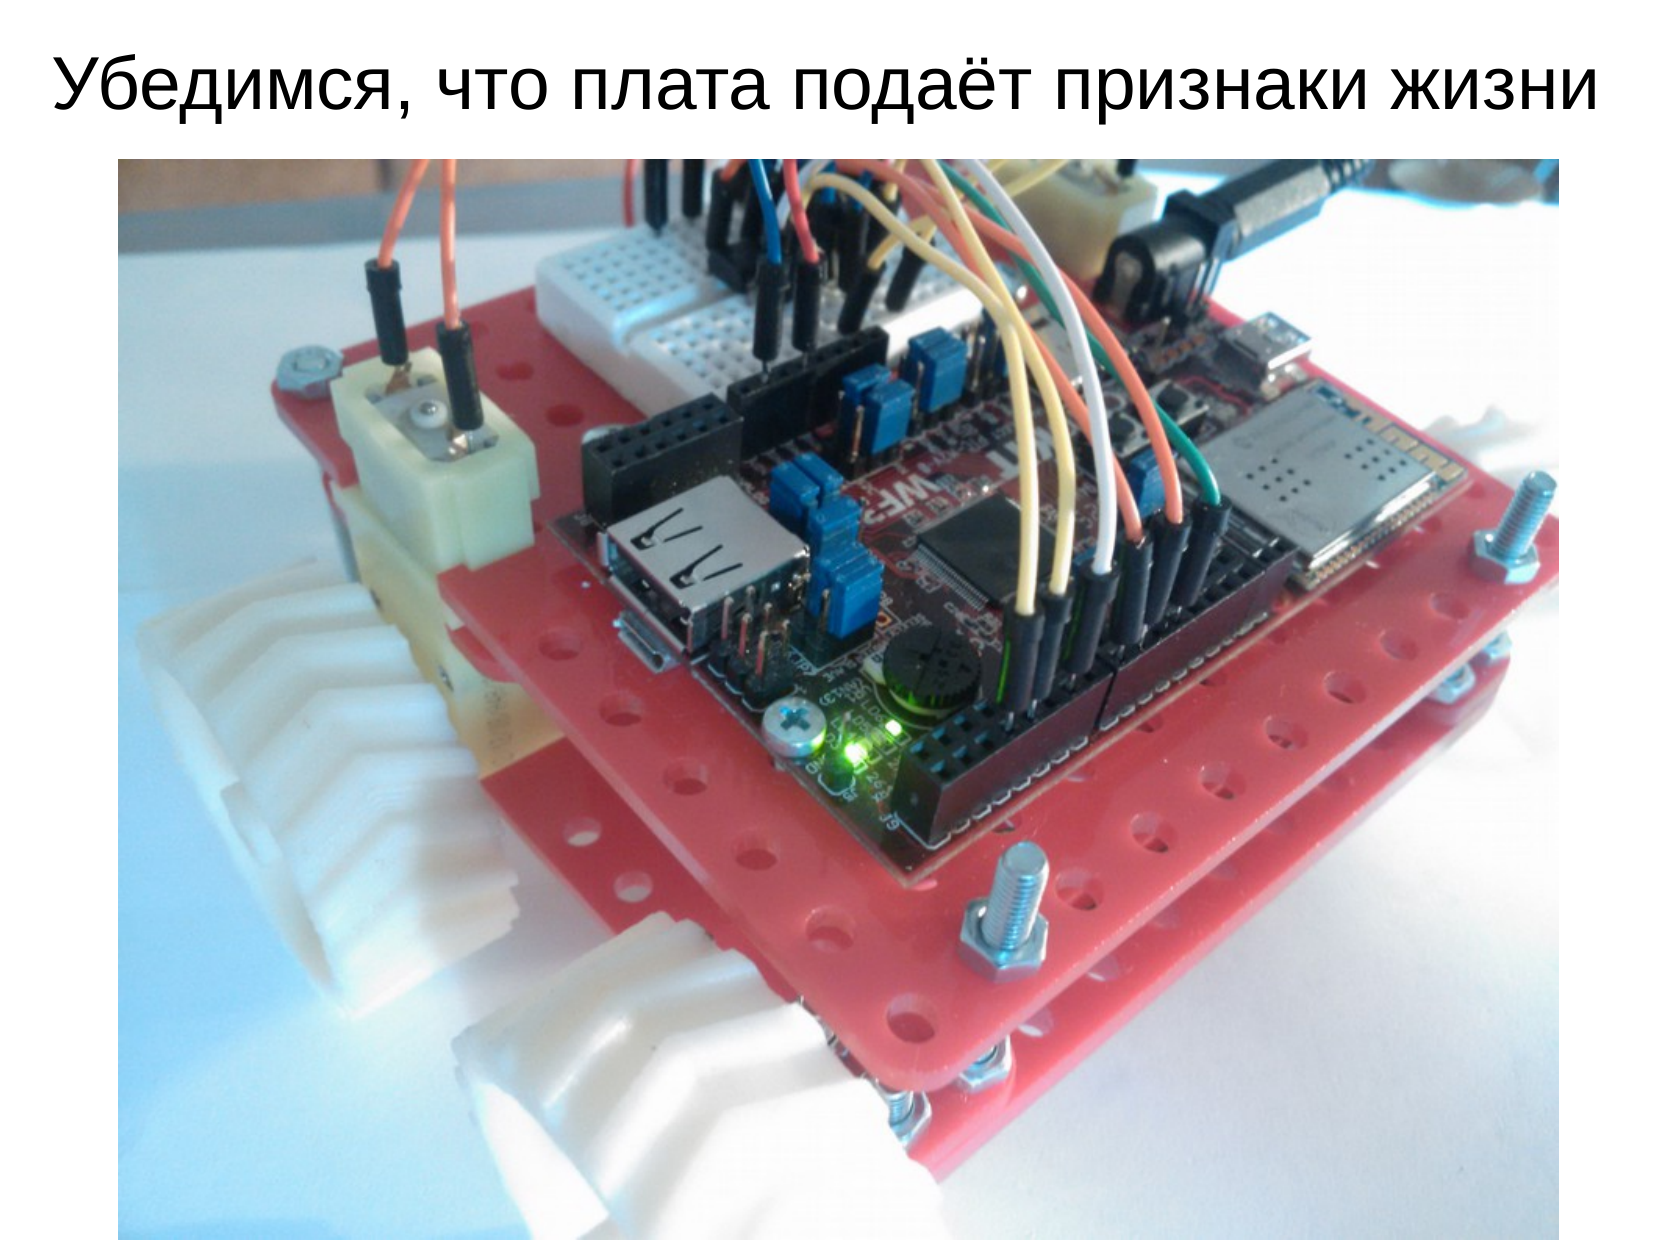

# Убедимся, что плата подаёт признаки жизни